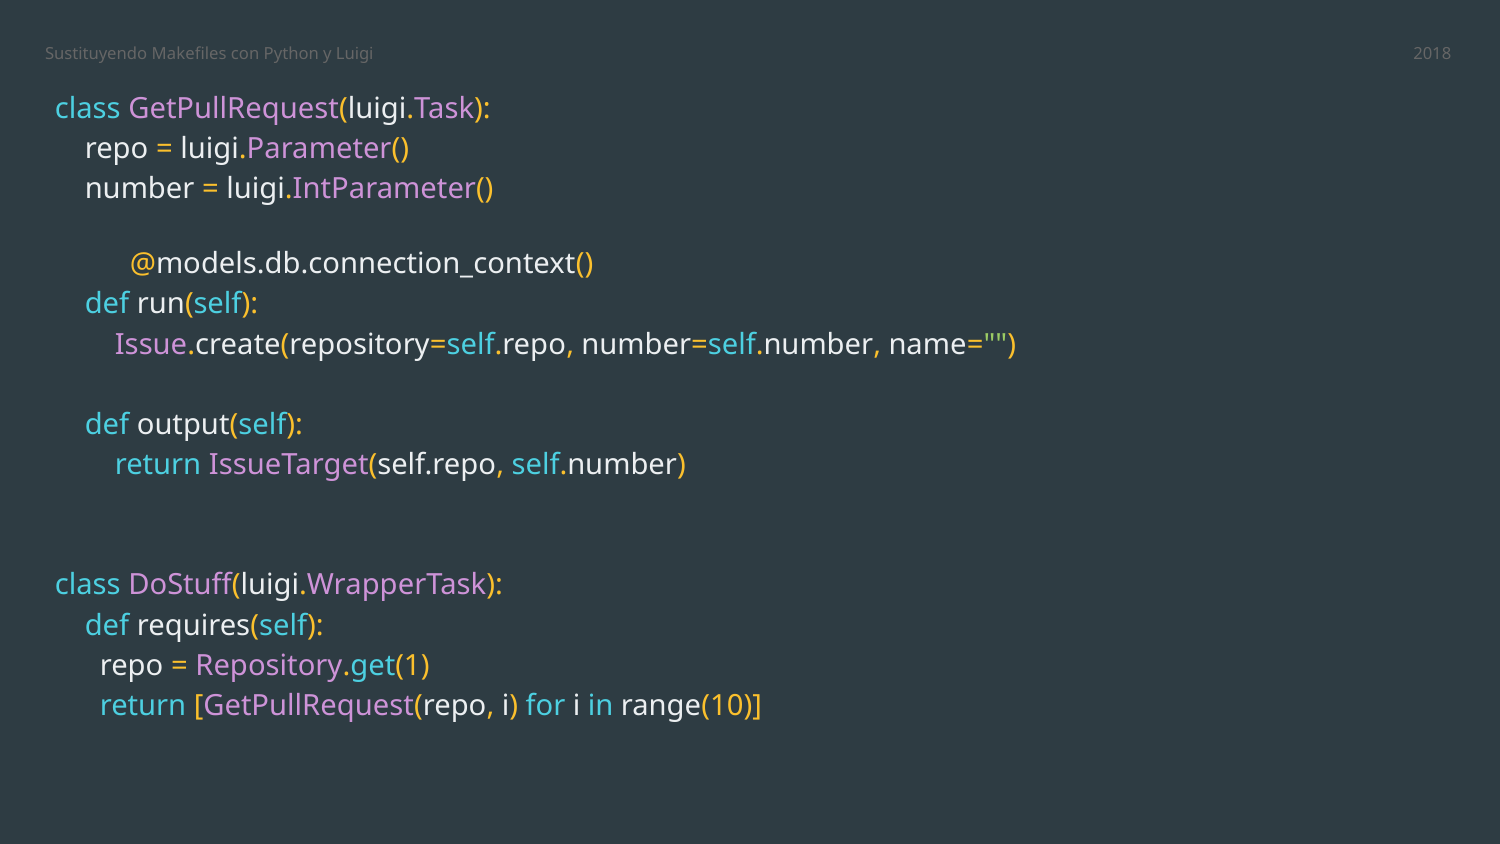

# class GetPullRequest(luigi.Task): repo = luigi.Parameter() number = luigi.IntParameter()
@models.db.connection_context()
 def run(self):
 Issue.create(repository=self.repo, number=self.number, name="")
 def output(self):
 return IssueTarget(self.repo, self.number)
class DoStuff(luigi.WrapperTask):
 def requires(self):
 repo = Repository.get(1)
 return [GetPullRequest(repo, i) for i in range(10)]